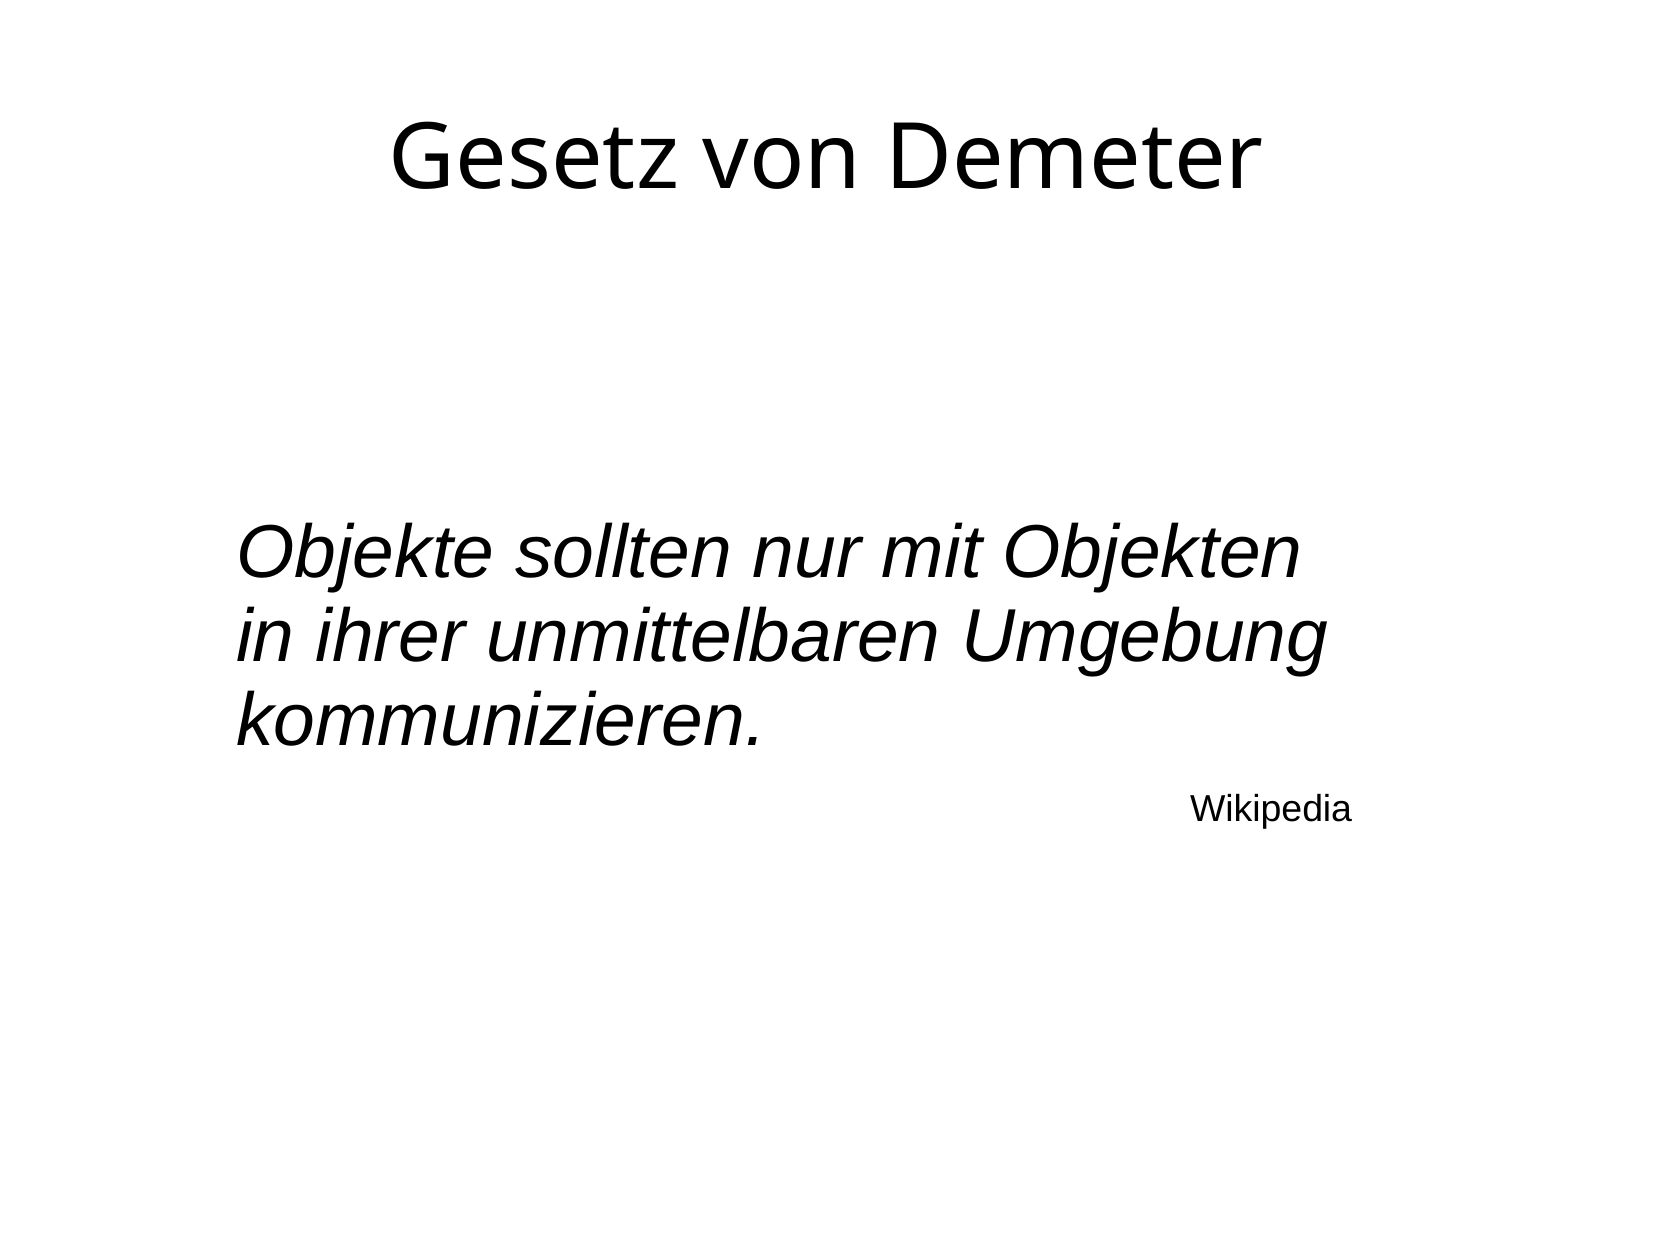

# Gesetz von Demeter
Objekte sollten nur mit Objekten
in ihrer unmittelbaren Umgebung kommunizieren.
Wikipedia